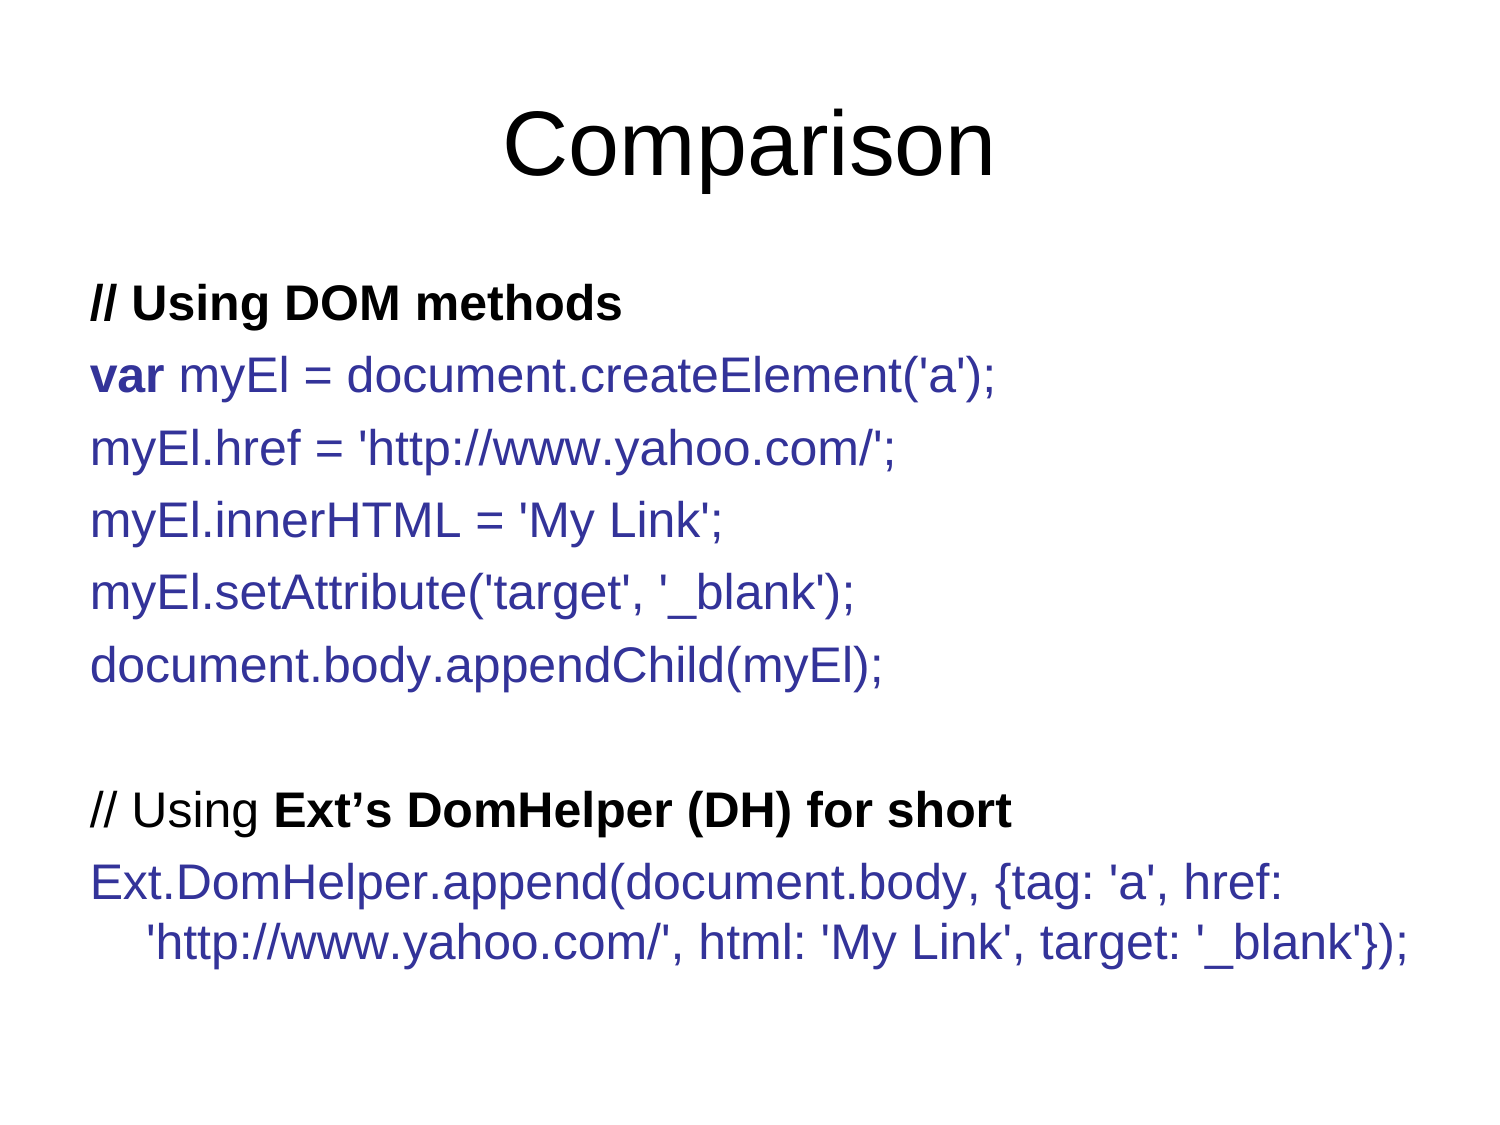

# Comparison
// Using DOM methods
var myEl = document.createElement('a');
myEl.href = 'http://www.yahoo.com/';
myEl.innerHTML = 'My Link';
myEl.setAttribute('target', '_blank');
document.body.appendChild(myEl);
// Using Ext’s DomHelper (DH) for short
Ext.DomHelper.append(document.body, {tag: 'a', href: 'http://www.yahoo.com/', html: 'My Link', target: '_blank'});